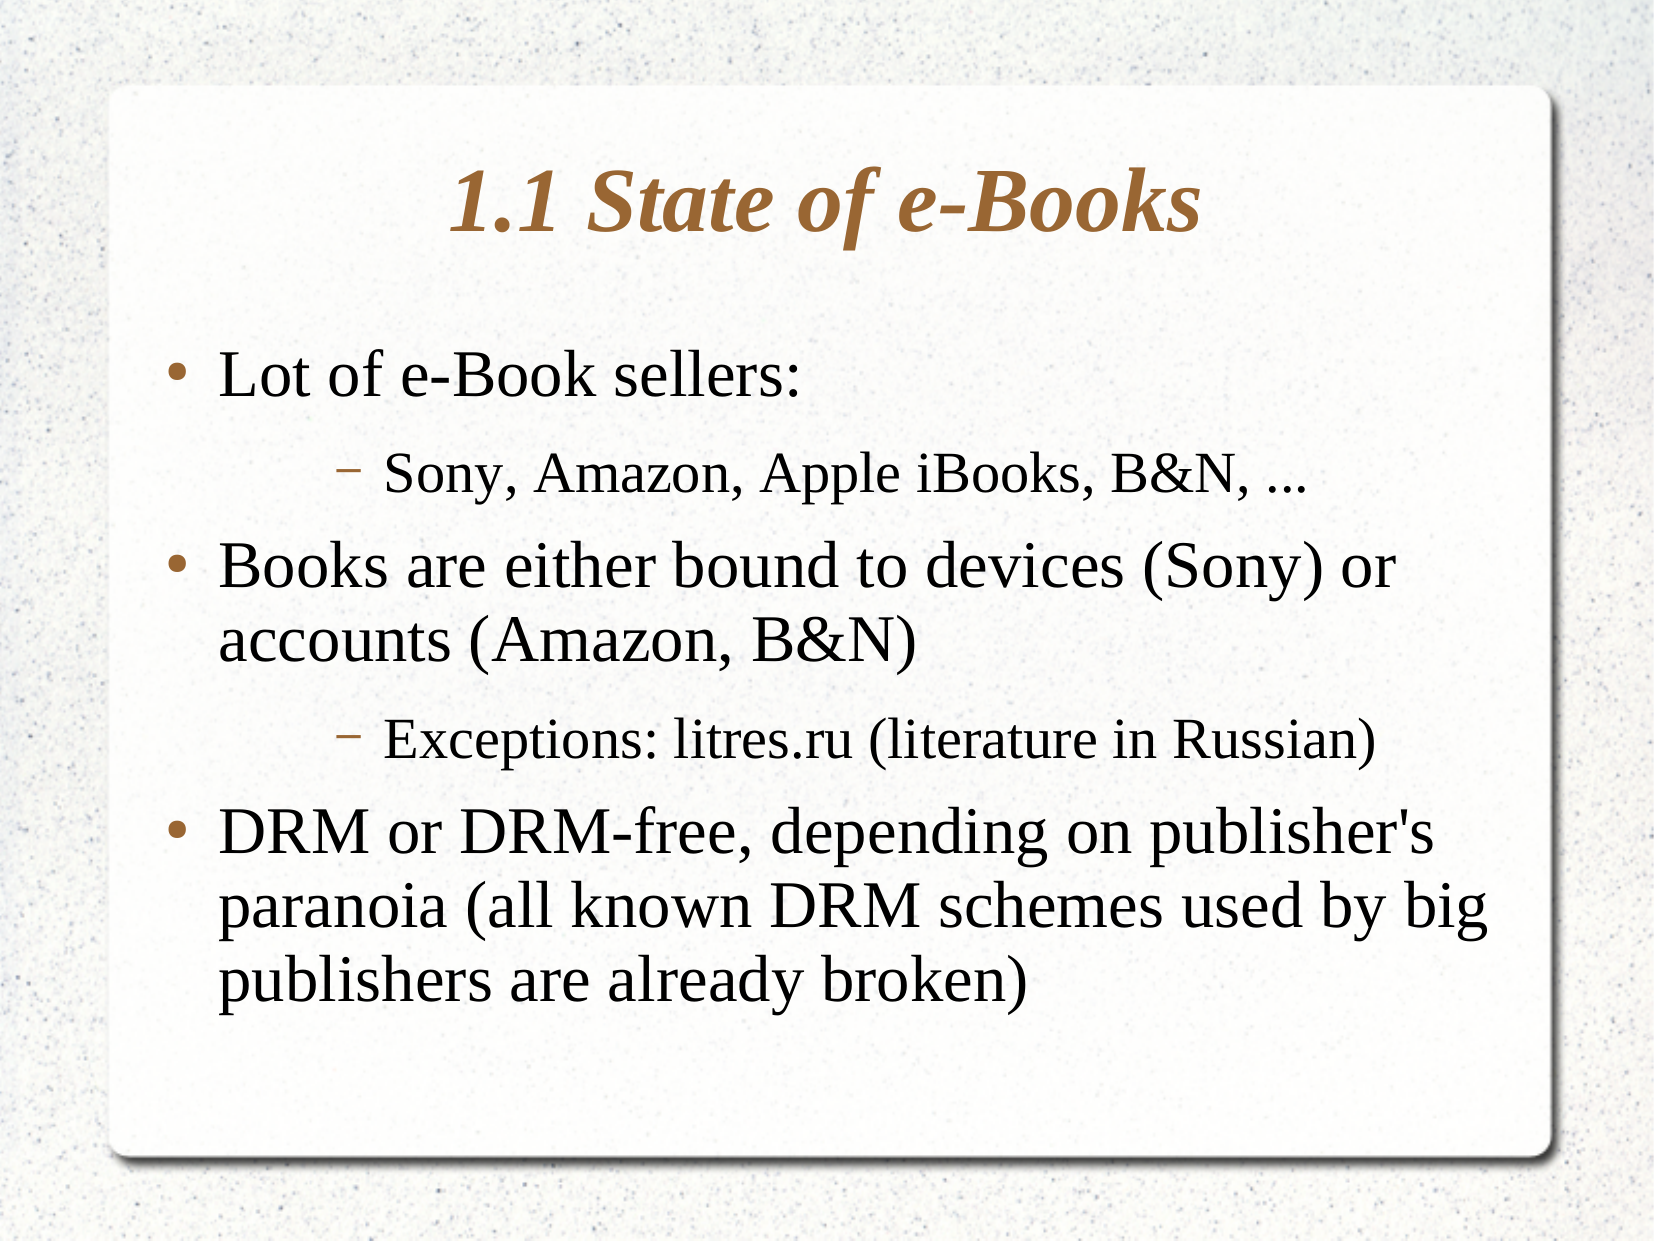

# 1.1 State of e-Books
Lot of e-Book sellers:
Sony, Amazon, Apple iBooks, B&N, ...
Books are either bound to devices (Sony) or accounts (Amazon, B&N)
Exceptions: litres.ru (literature in Russian)
DRM or DRM-free, depending on publisher's paranoia (all known DRM schemes used by big publishers are already broken)